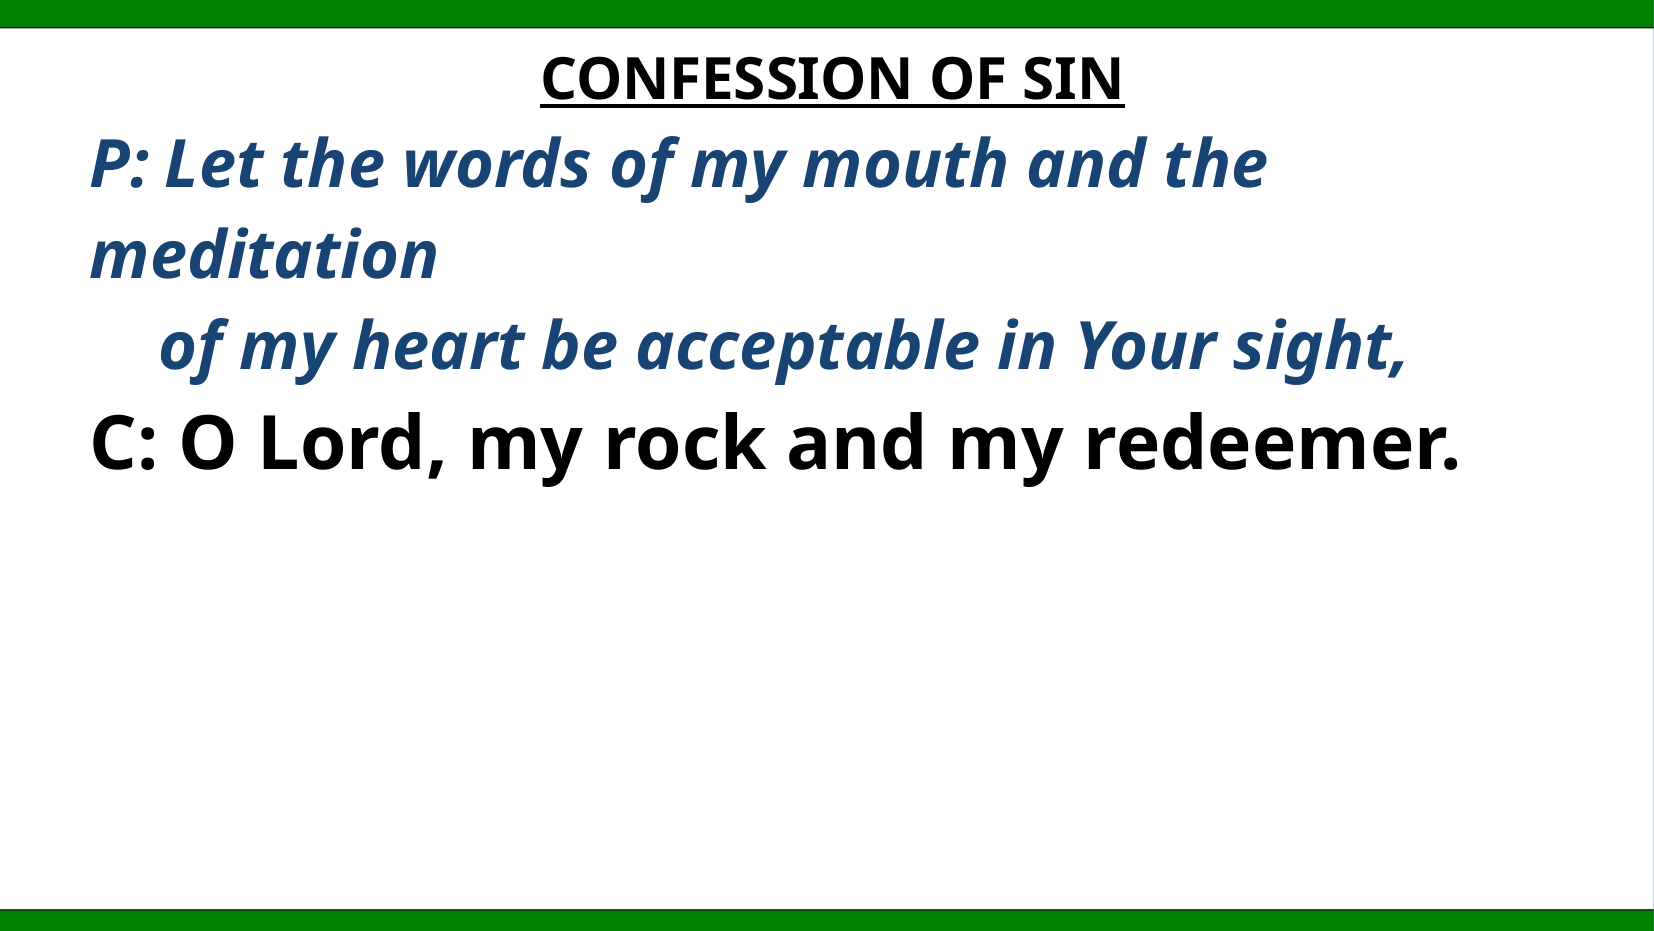

CONFESSION OF SIN
P:	Let the words of my mouth and the meditation
 of my heart be acceptable in Your sight,
C: O Lord, my rock and my redeemer.